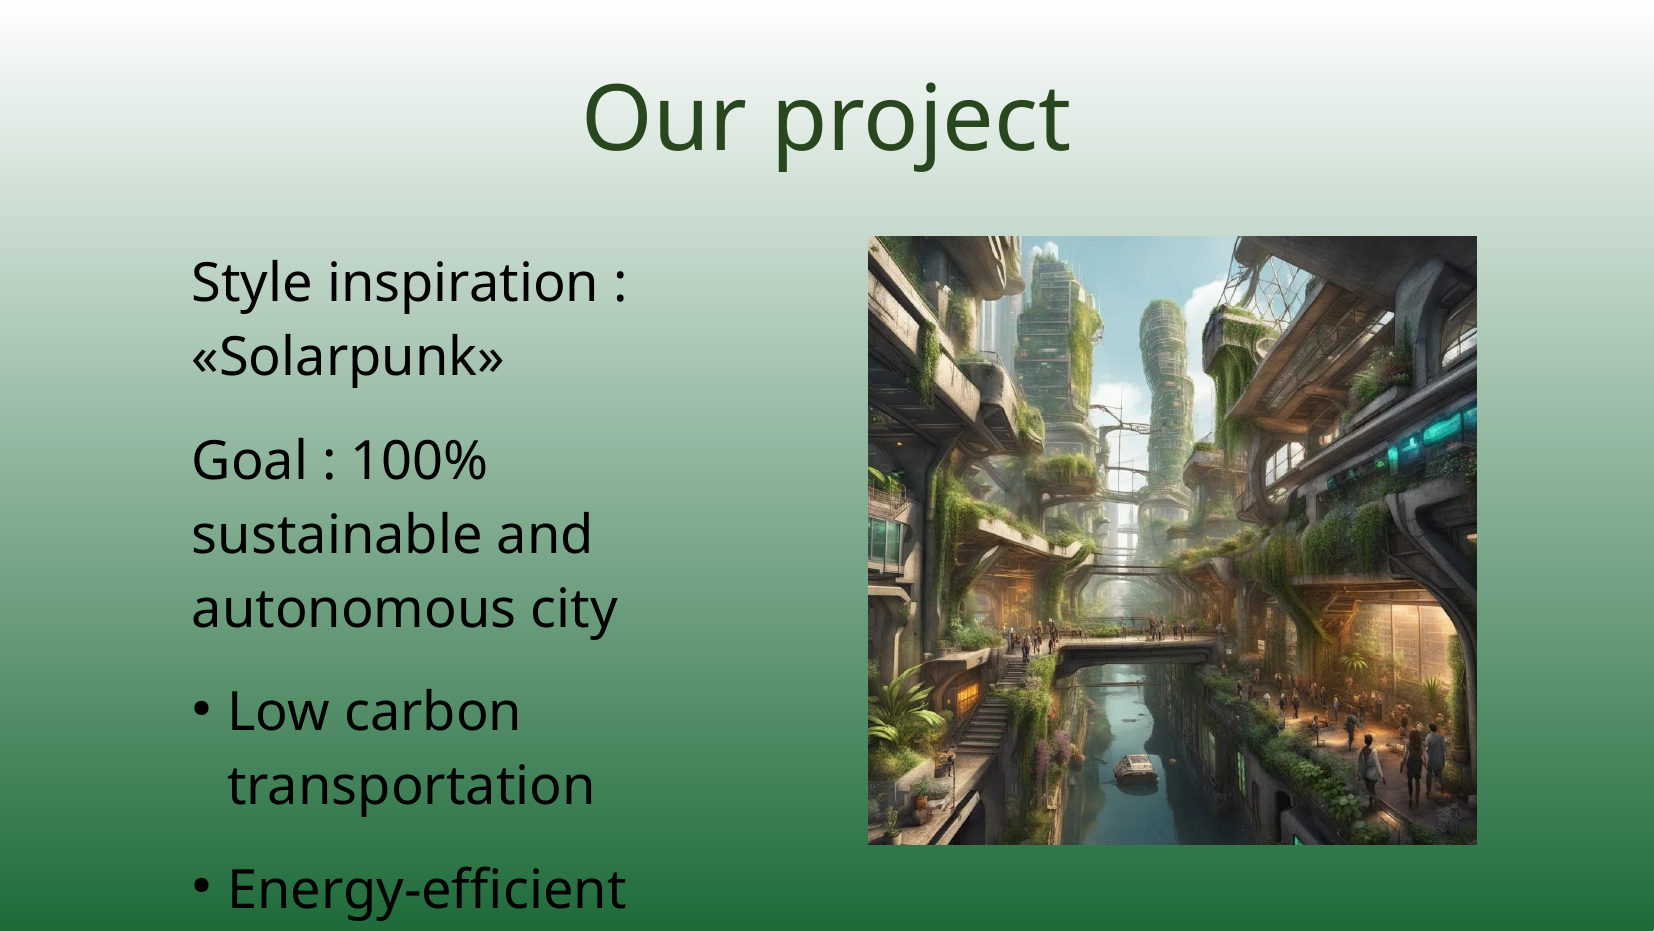

# Our project
Style inspiration : «Solarpunk»
Goal : 100% sustainable and autonomous city
Low carbon transportation
Energy-efficient buildings
More enjoyable urban life
Good looking city